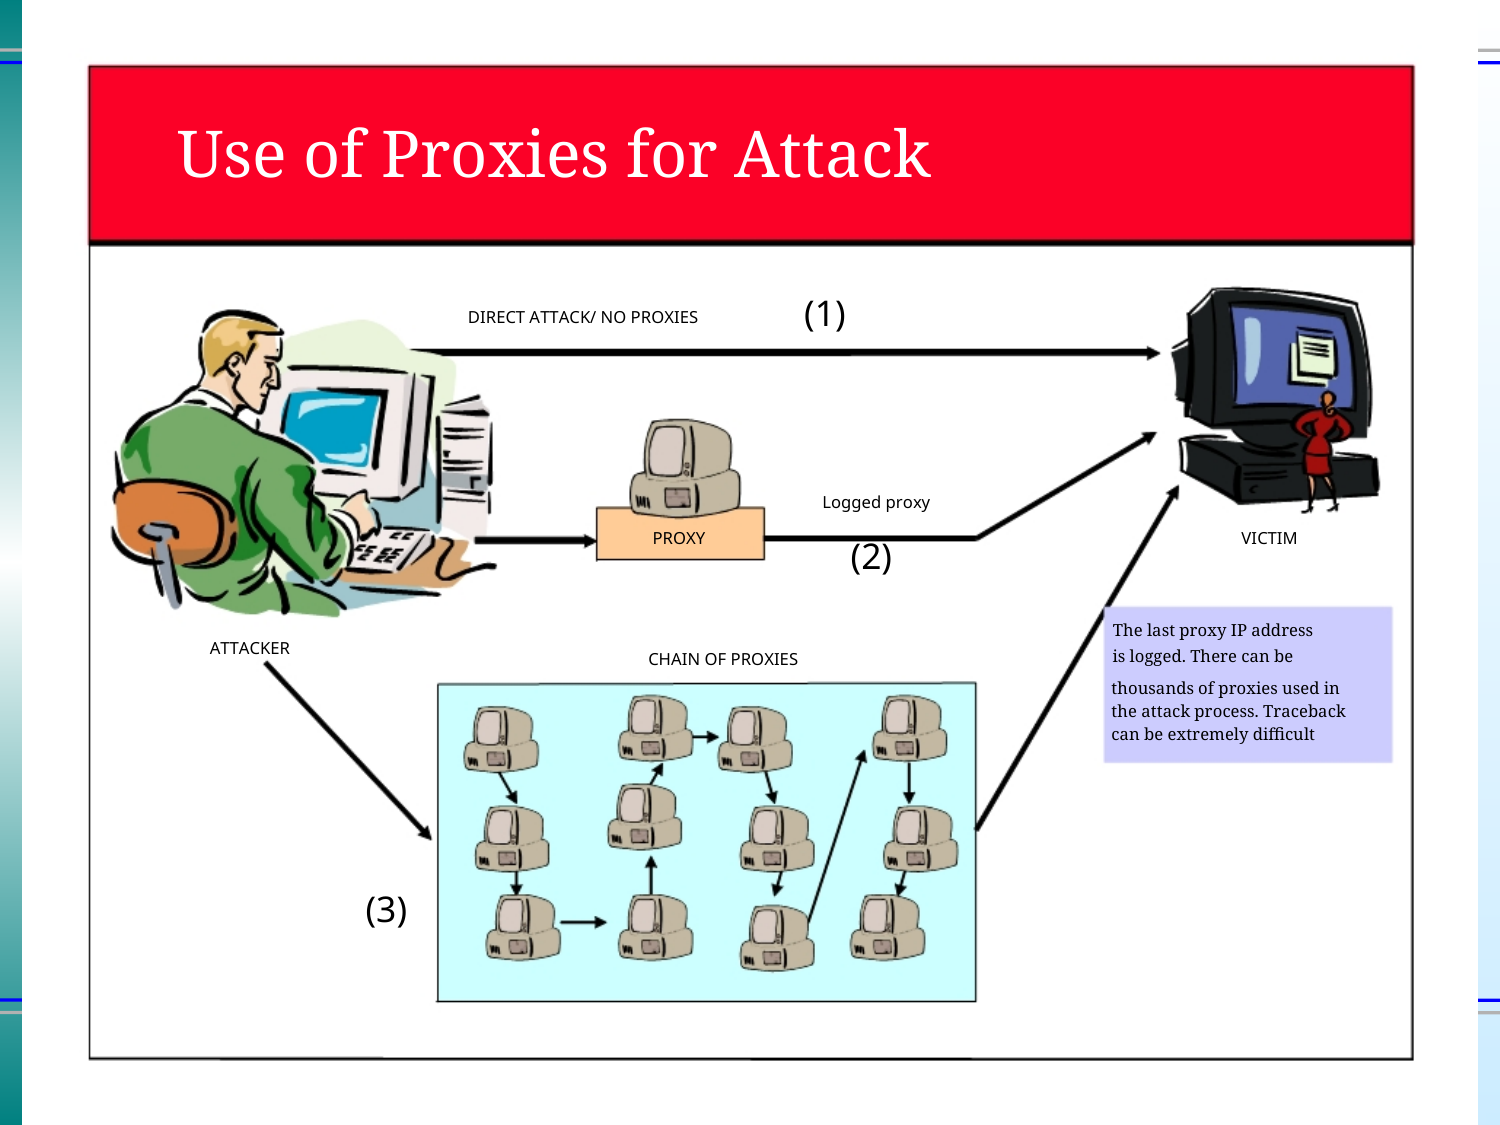

Use of Proxies for Attack
(1)
DIRECT ATTACK/ NO PROXIES
Logged proxy
VICTIM
PROXY
(2)
The last proxy IP address
ATTACKER
is logged. There can be
CHAIN OF PROXIES
thousands of proxies used in the attack process. Traceback can be extremely difficult
(3)